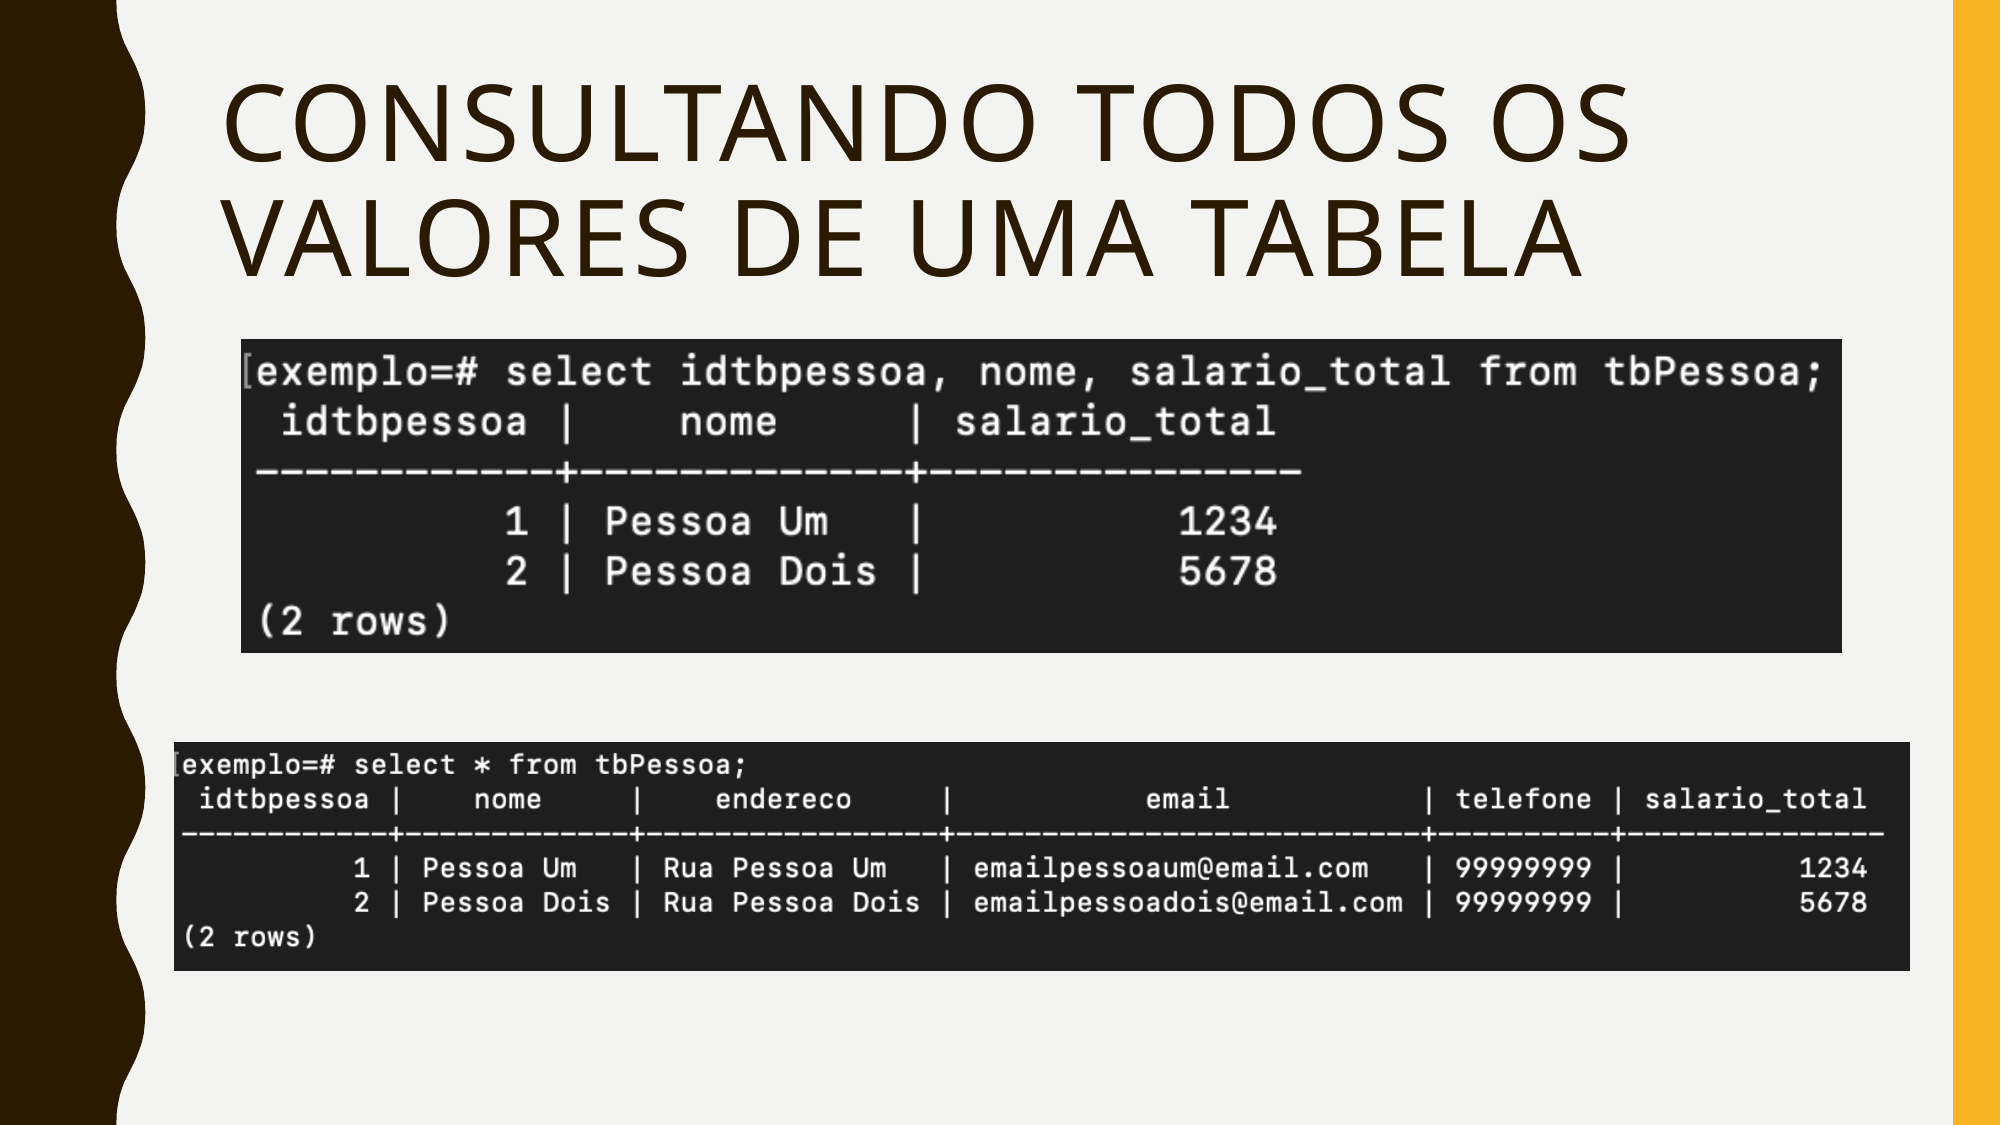

# Consultando todos os valores de uma tabela